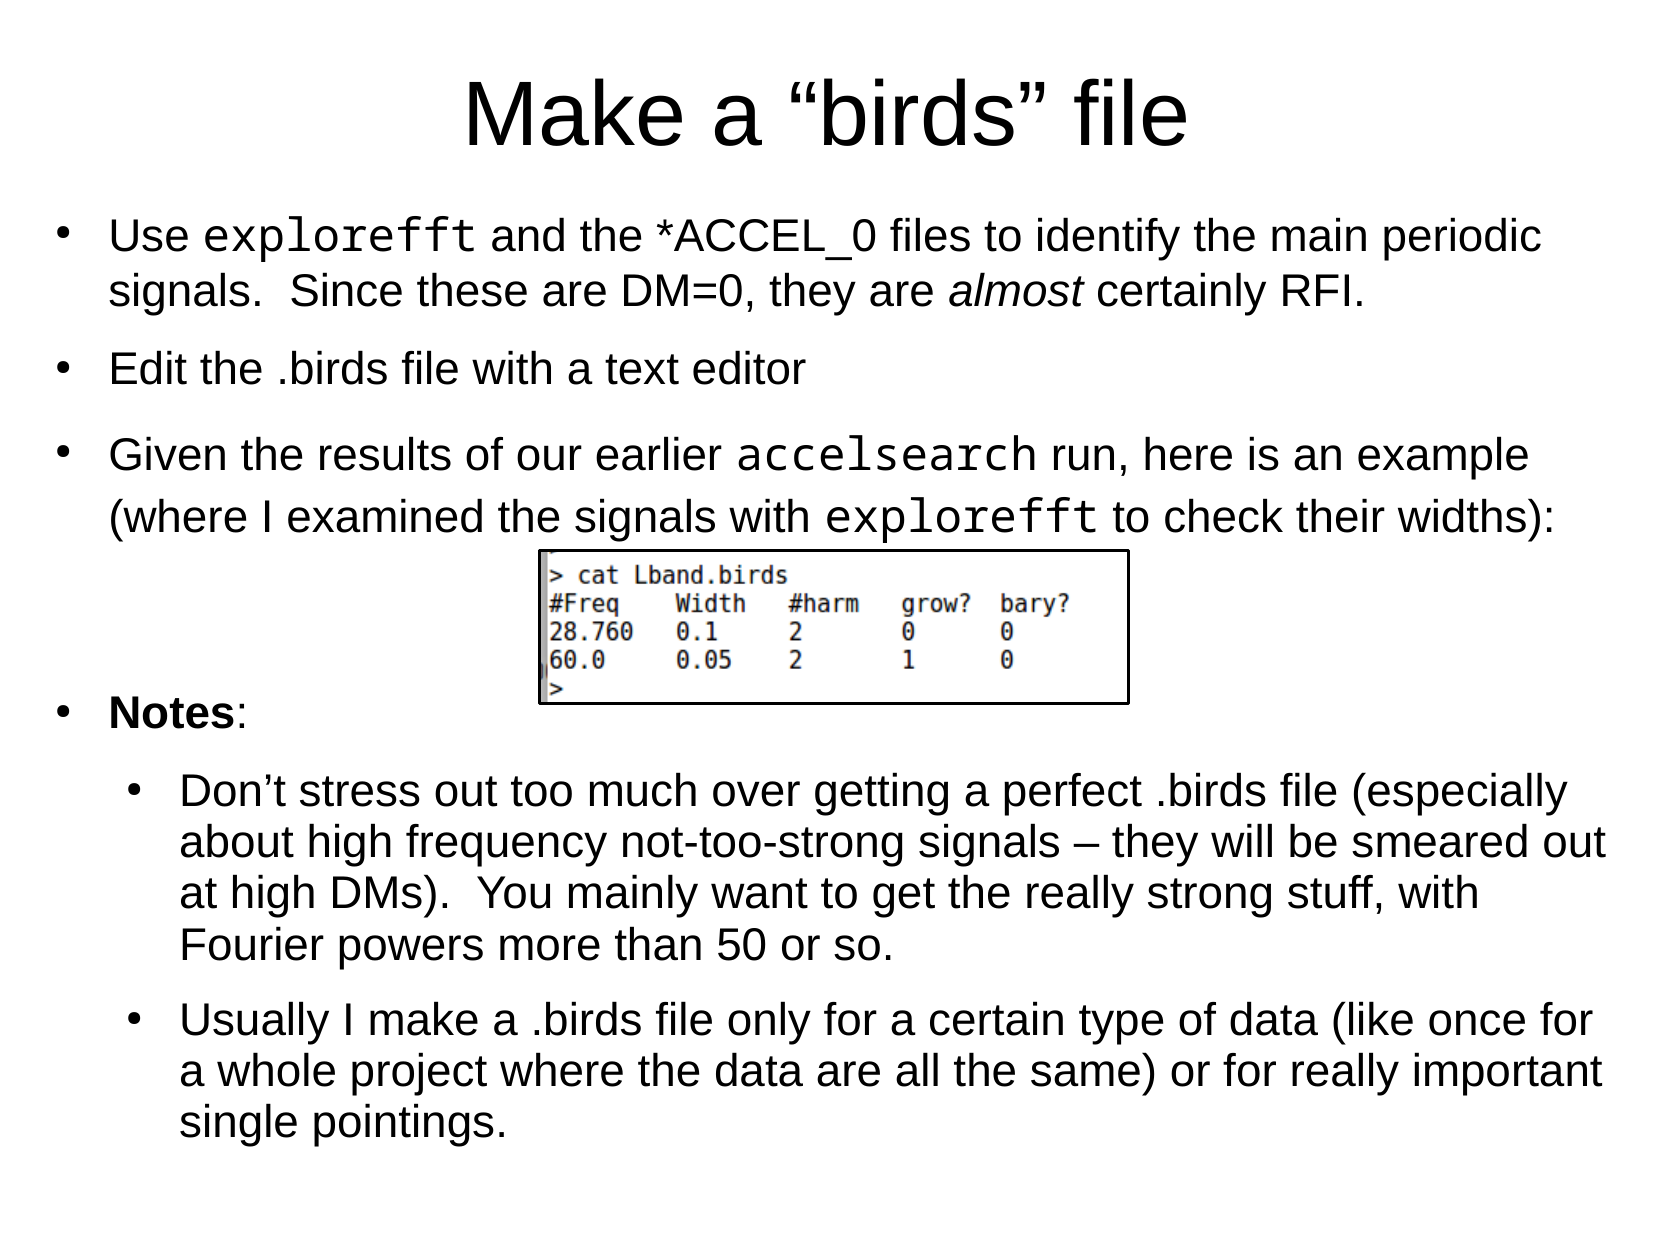

# Make a “birds” file
Use explorefft and the *ACCEL_0 files to identify the main periodic signals. Since these are DM=0, they are almost certainly RFI.
Edit the .birds file with a text editor
Given the results of our earlier accelsearch run, here is an example (where I examined the signals with explorefft to check their widths):
Notes:
Don’t stress out too much over getting a perfect .birds file (especially about high frequency not-too-strong signals – they will be smeared out at high DMs). You mainly want to get the really strong stuff, with Fourier powers more than 50 or so.
Usually I make a .birds file only for a certain type of data (like once for a whole project where the data are all the same) or for really important single pointings.